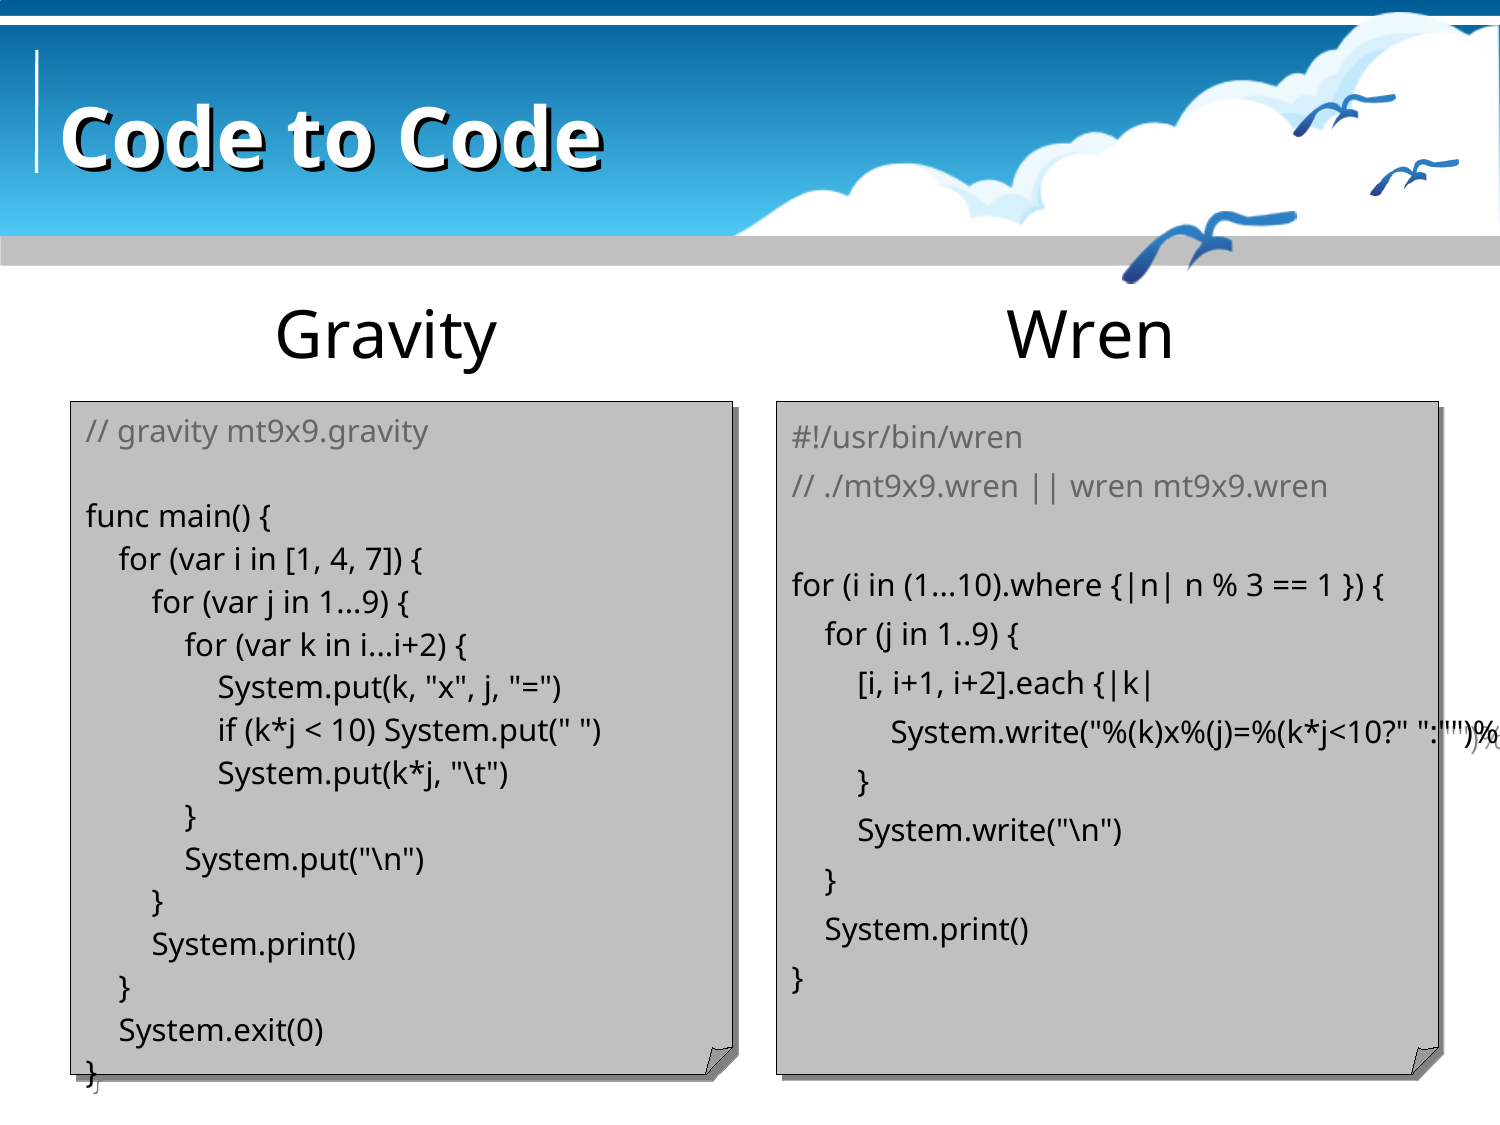

# Code to Code
Wren
Gravity
// gravity mt9x9.gravity
func main() {
 for (var i in [1, 4, 7]) {
 for (var j in 1...9) {
 for (var k in i...i+2) {
 System.put(k, "x", j, "=")
 if (k*j < 10) System.put(" ")
 System.put(k*j, "\t")
 }
 System.put("\n")
 }
 System.print()
 }
 System.exit(0)
}
#!/usr/bin/wren
// ./mt9x9.wren || wren mt9x9.wren
for (i in (1...10).where {|n| n % 3 == 1 }) {
 for (j in 1..9) {
 [i, i+1, i+2].each {|k|
 System.write("%(k)x%(j)=%(k*j<10?" ":"")%(k*j)\t")
 }
 System.write("\n")
 }
 System.print()
}